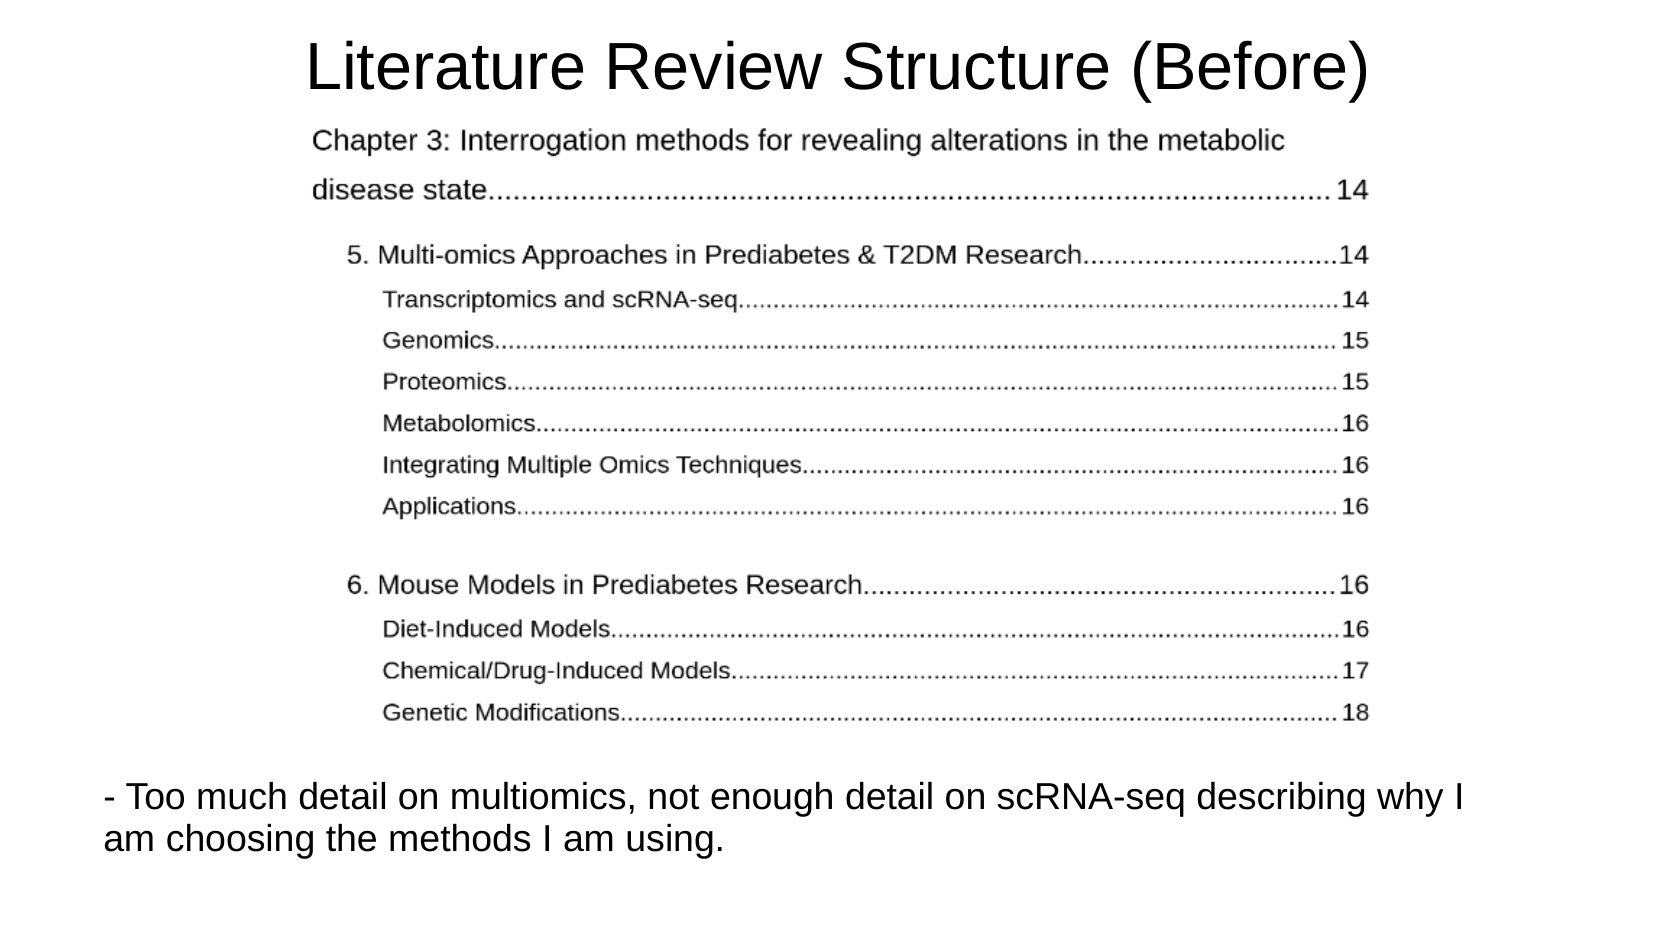

# Literature Review Structure (Before)
- Too much detail on multiomics, not enough detail on scRNA-seq describing why I am choosing the methods I am using.